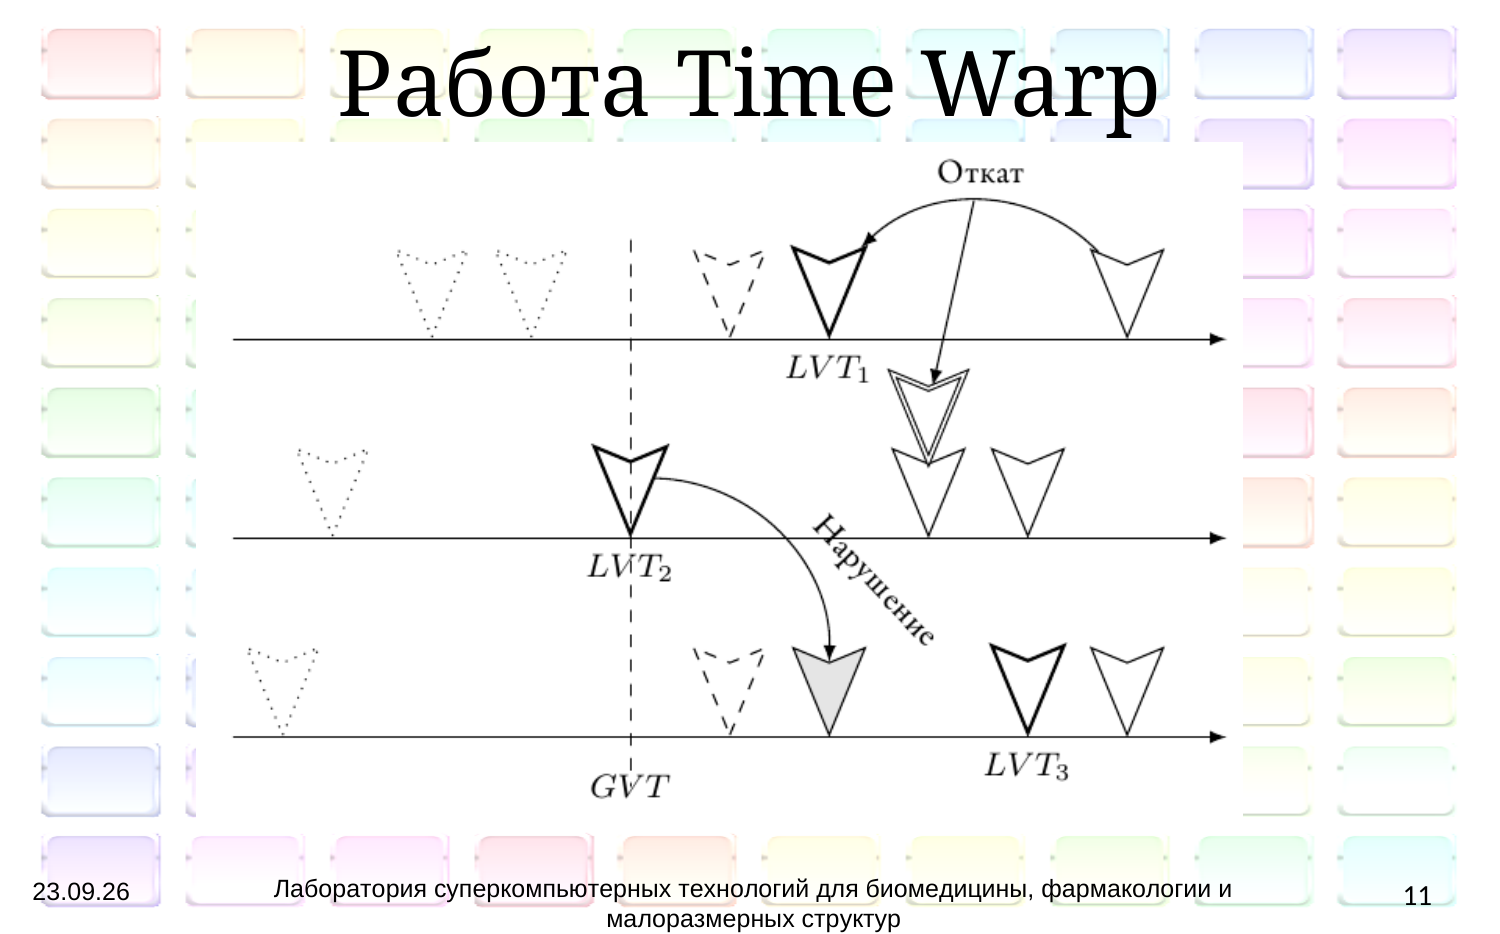

# Работа Time Warp
Лаборатория суперкомпьютерных технологий для биомедицины, фармакологии и малоразмерных структур